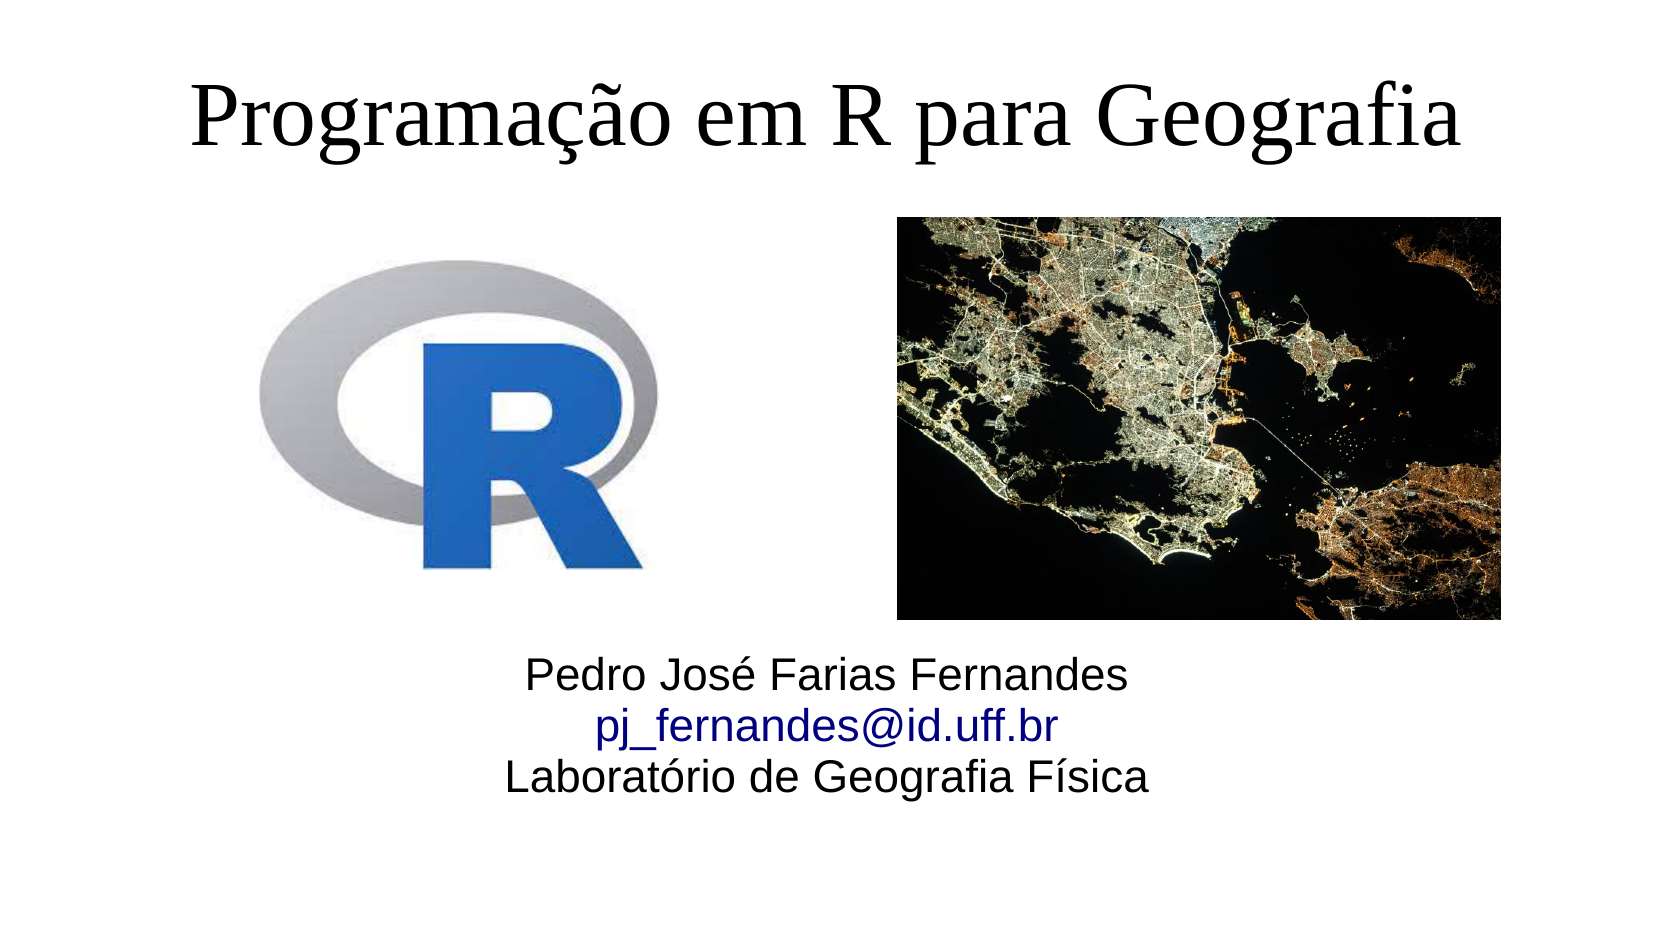

# Programação em R para Geografia
Pedro José Farias Fernandes
pj_fernandes@id.uff.br
Laboratório de Geografia Física